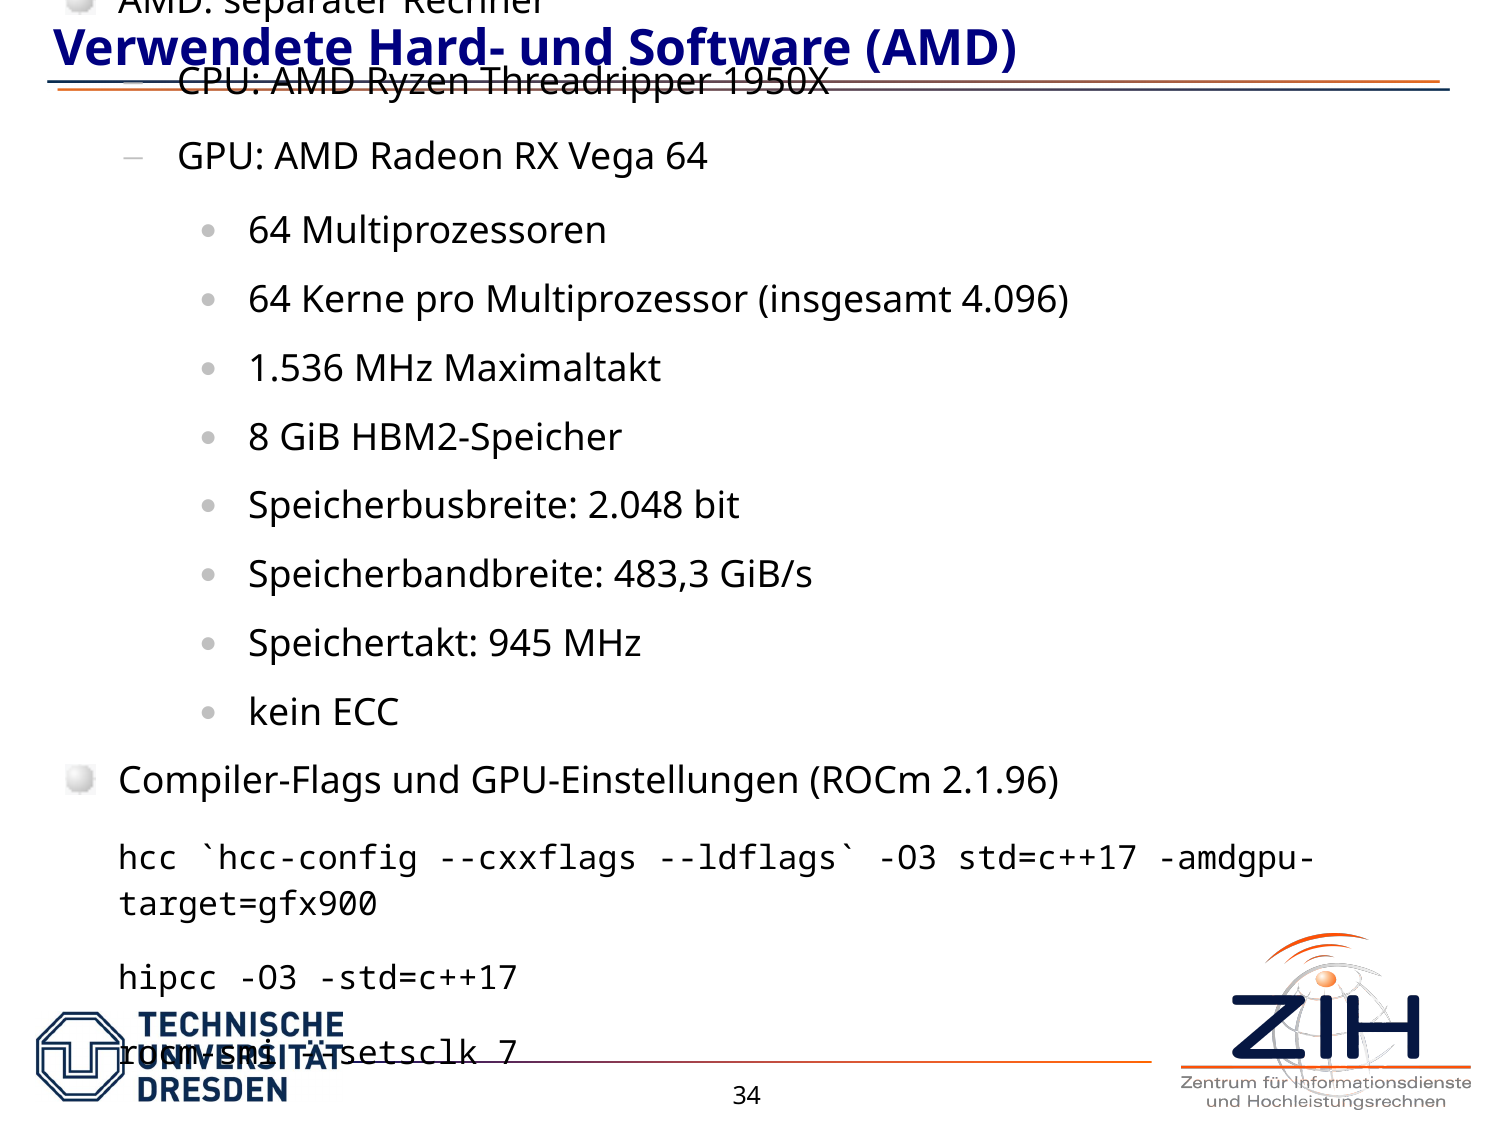

AMD: separater Rechner
CPU: AMD Ryzen Threadripper 1950X
GPU: AMD Radeon RX Vega 64
64 Multiprozessoren
64 Kerne pro Multiprozessor (insgesamt 4.096)
1.536 MHz Maximaltakt
8 GiB HBM2-Speicher
Speicherbusbreite: 2.048 bit
Speicherbandbreite: 483,3 GiB/s
Speichertakt: 945 MHz
kein ECC
Compiler-Flags und GPU-Einstellungen (ROCm 2.1.96)
hcc `hcc-config --cxxflags --ldflags` -O3 std=c++17 -amdgpu-target=gfx900
hipcc -O3 -std=c++17
rocm-smi --setsclk 7
# Verwendete Hard- und Software (AMD)
34